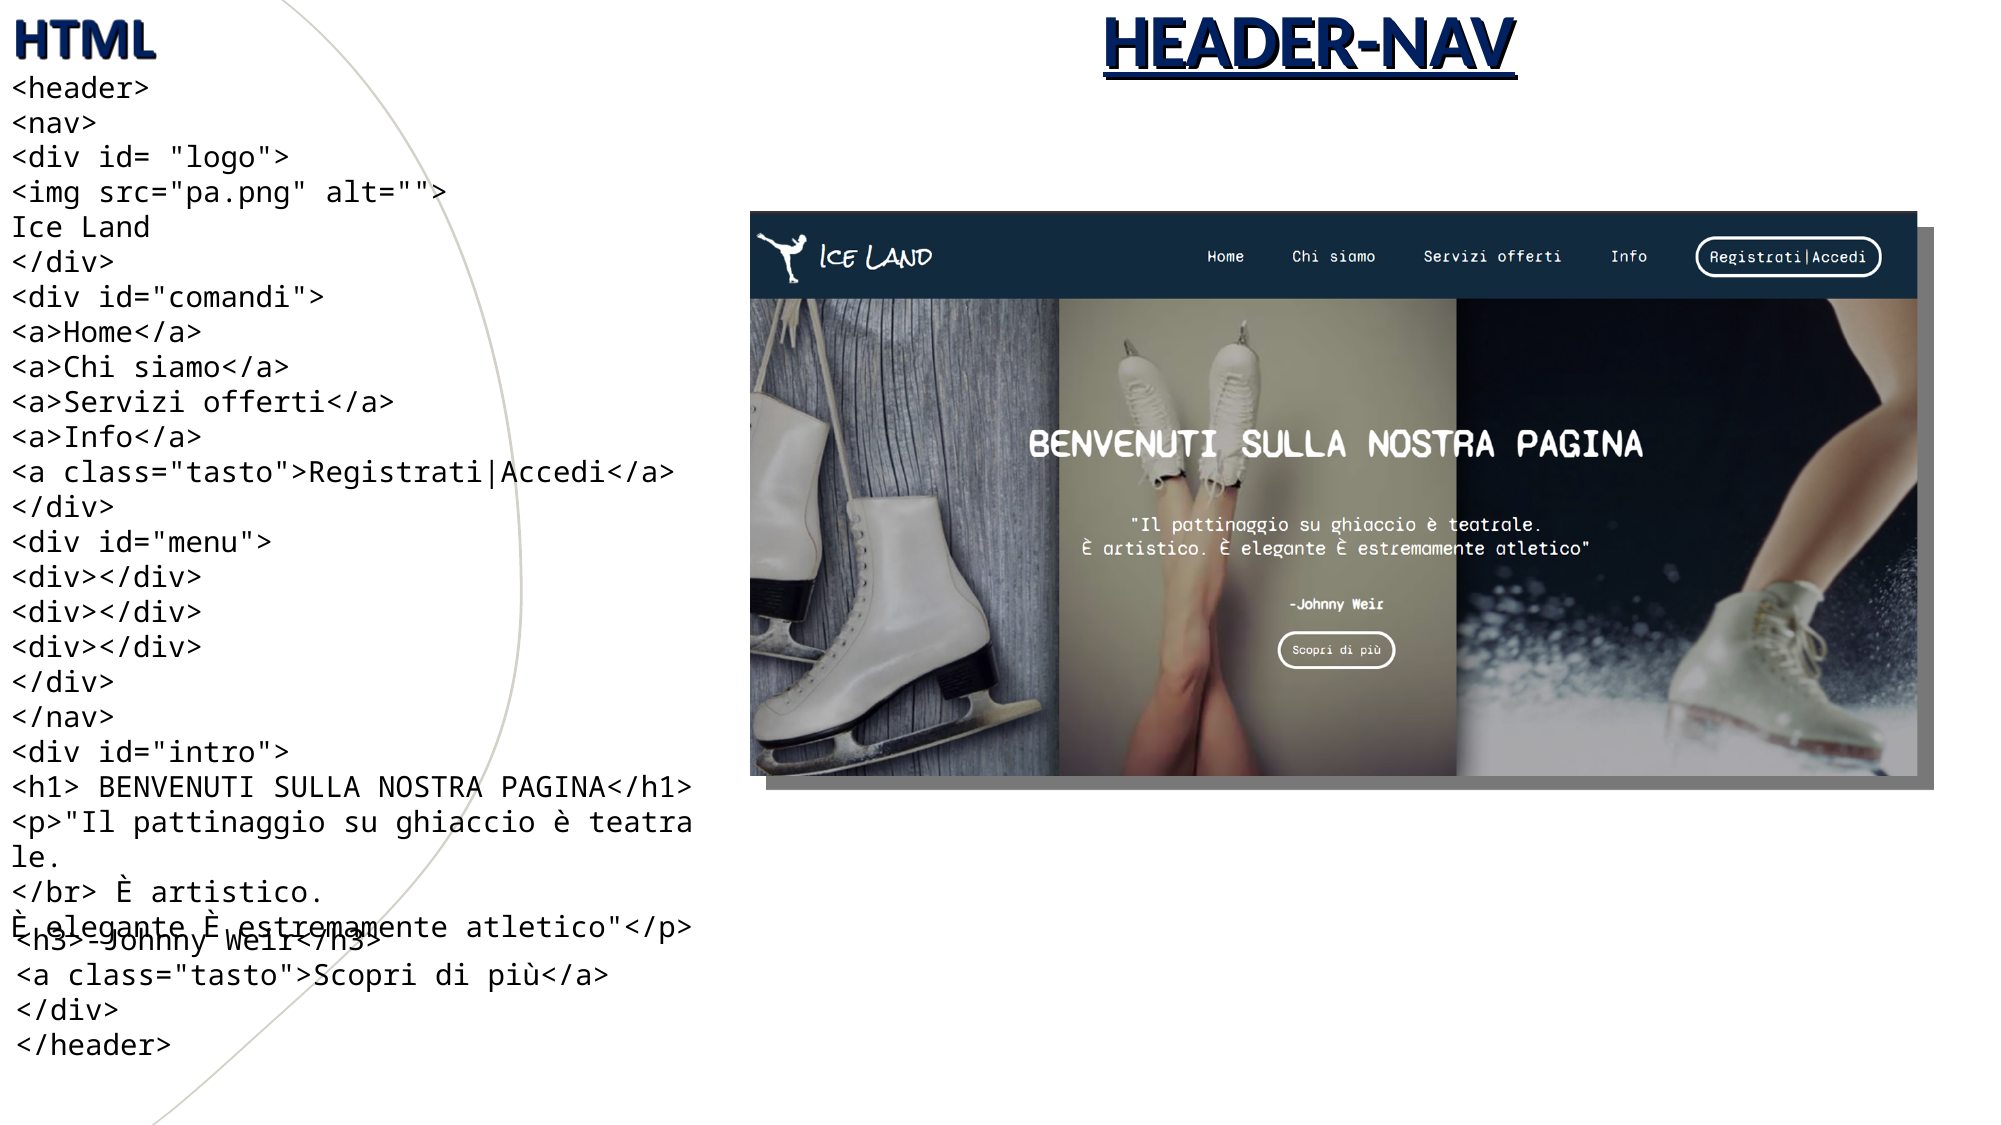

HEADER-NAV
<header>
<nav>
<div id= "logo">
<img src="pa.png" alt="">
Ice Land
</div>
<div id="comandi">
<a>Home</a>
<a>Chi siamo</a>
<a>Servizi offerti</a>
<a>Info</a>
<a class="tasto">Registrati|Accedi</a>
</div>
<div id="menu">
<div></div>
<div></div>
<div></div>
</div>
</nav>
<div id="intro">
<h1> BENVENUTI SULLA NOSTRA PAGINA</h1>
<p>"Il pattinaggio su ghiaccio è teatrale.
</br> È artistico.
È elegante È estremamente atletico"</p>
<h3>-Johnny Weir</h3>
<a class="tasto">Scopri di più</a>
</div>
</header>